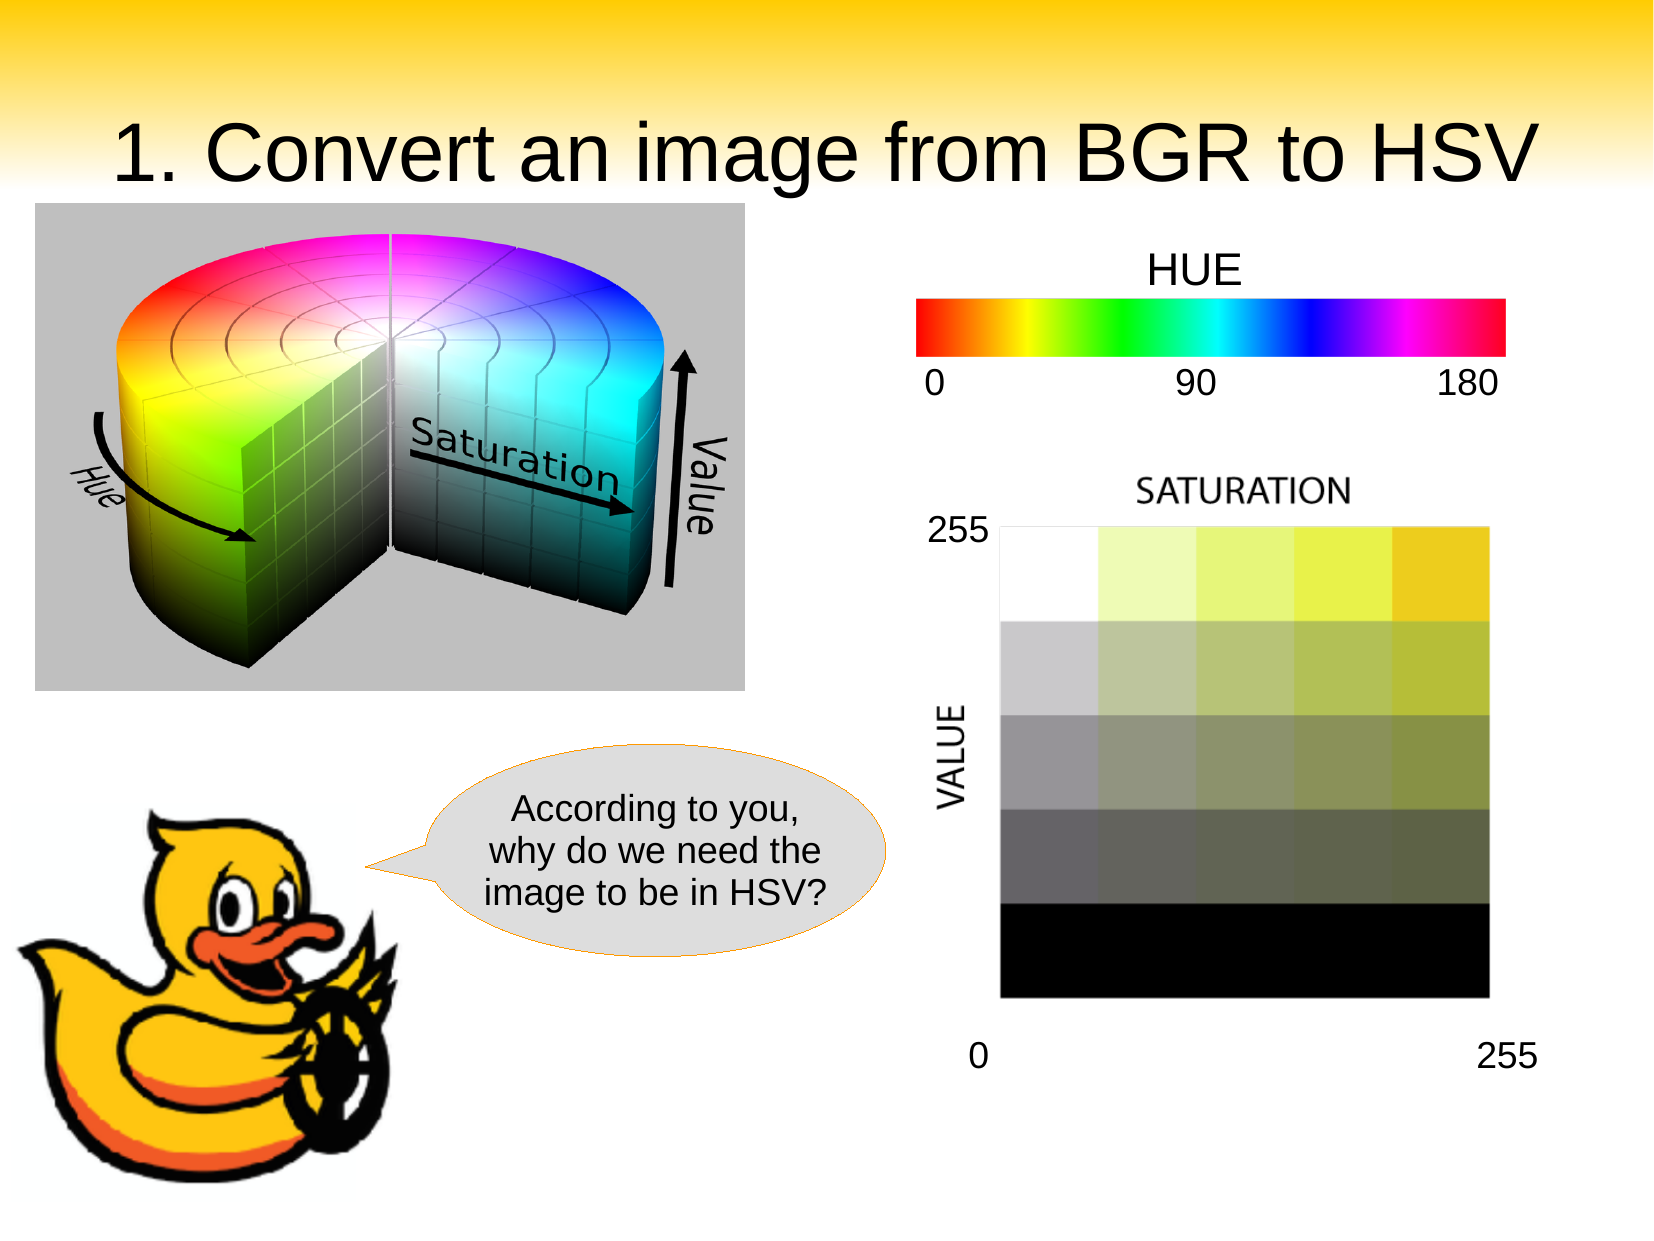

# 1. Convert an image from BGR to HSV
HUE
0 90 180
255
0
255
According to you,
why do we need the
image to be in HSV?